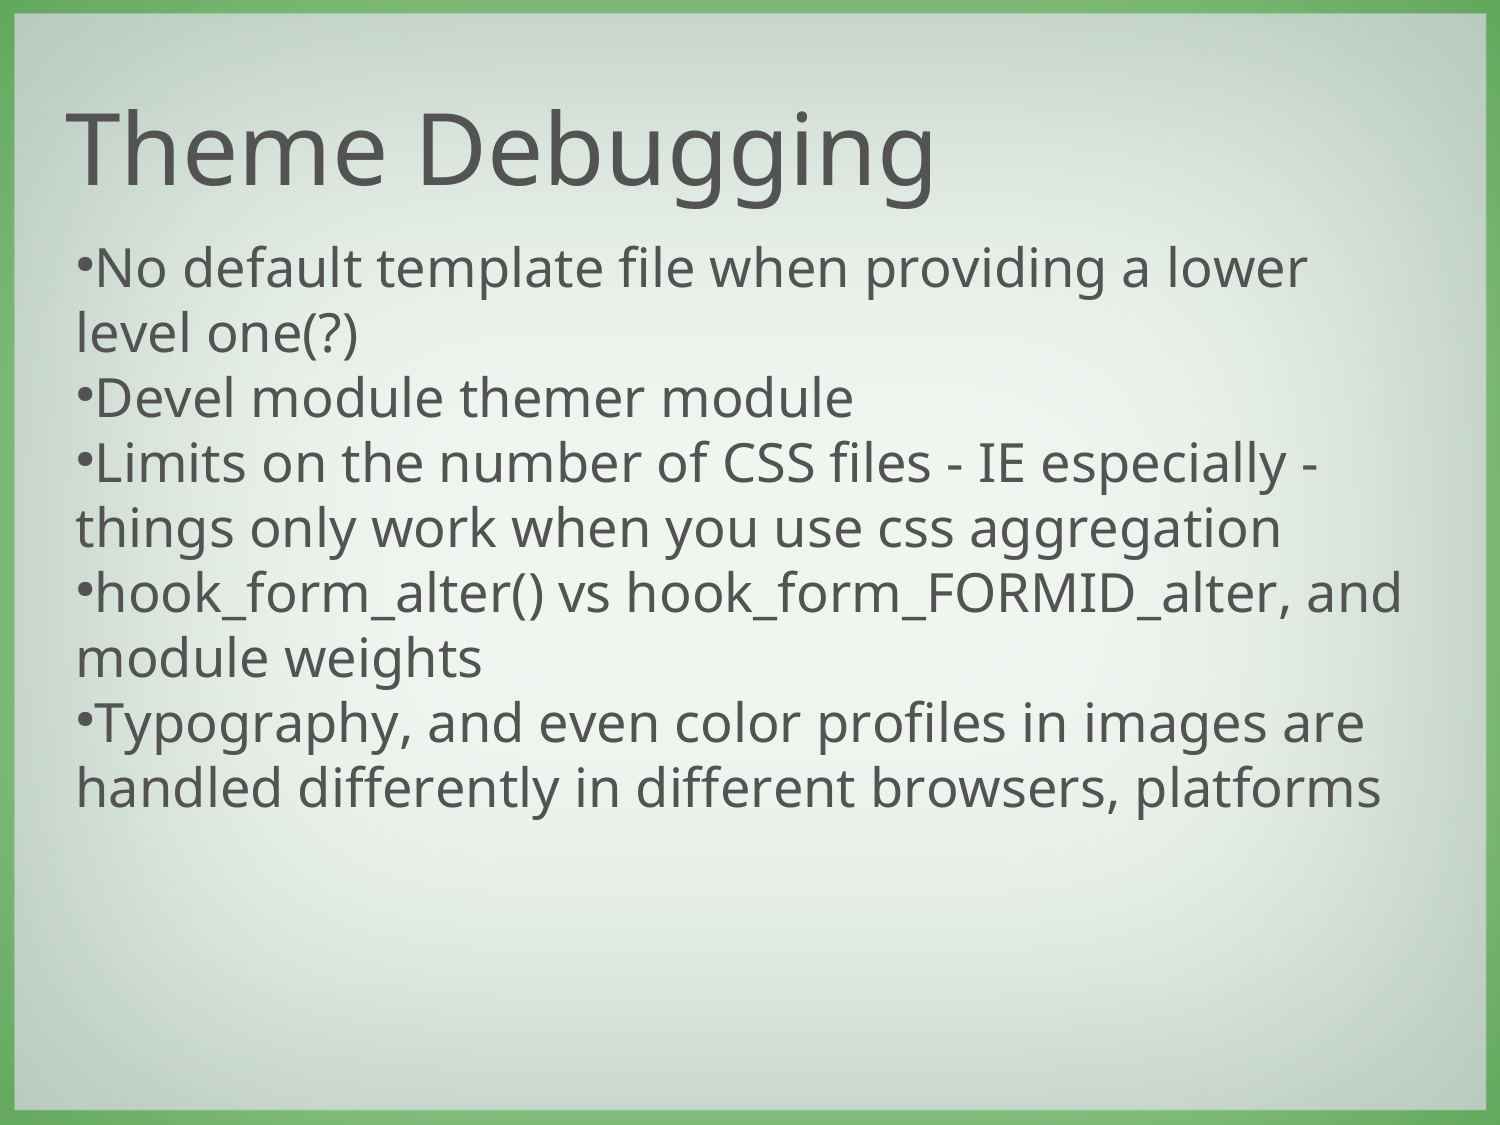

# Theme Debugging
No default template file when providing a lower level one(?)
Devel module themer module
Limits on the number of CSS files - IE especially - things only work when you use css aggregation
hook_form_alter() vs hook_form_FORMID_alter, and module weights
Typography, and even color profiles in images are handled differently in different browsers, platforms